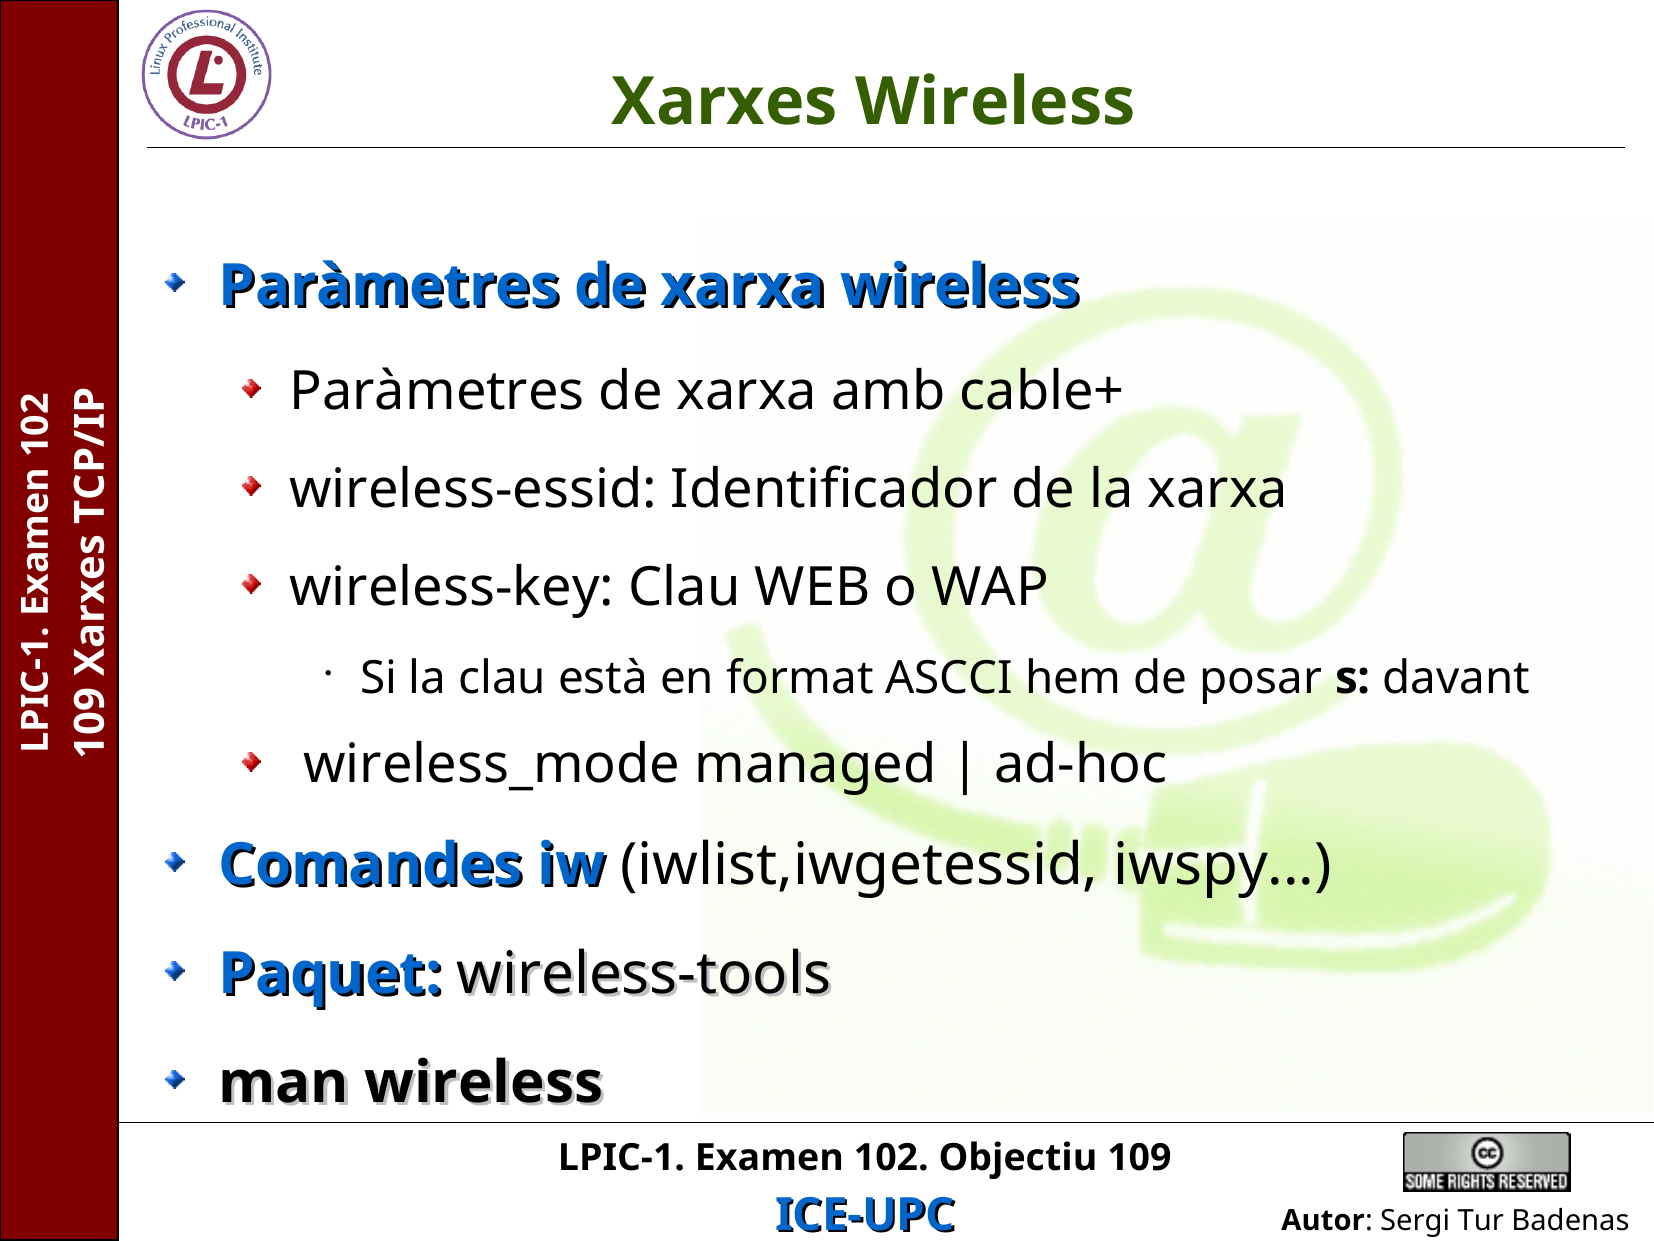

# Xarxes Wireless
Paràmetres de xarxa wireless
Paràmetres de xarxa amb cable+
wireless-essid: Identificador de la xarxa
wireless-key: Clau WEB o WAP
Si la clau està en format ASCCI hem de posar s: davant
 wireless_mode managed | ad-hoc
Comandes iw (iwlist,iwgetessid, iwspy...)
Paquet: wireless-tools
man wireless